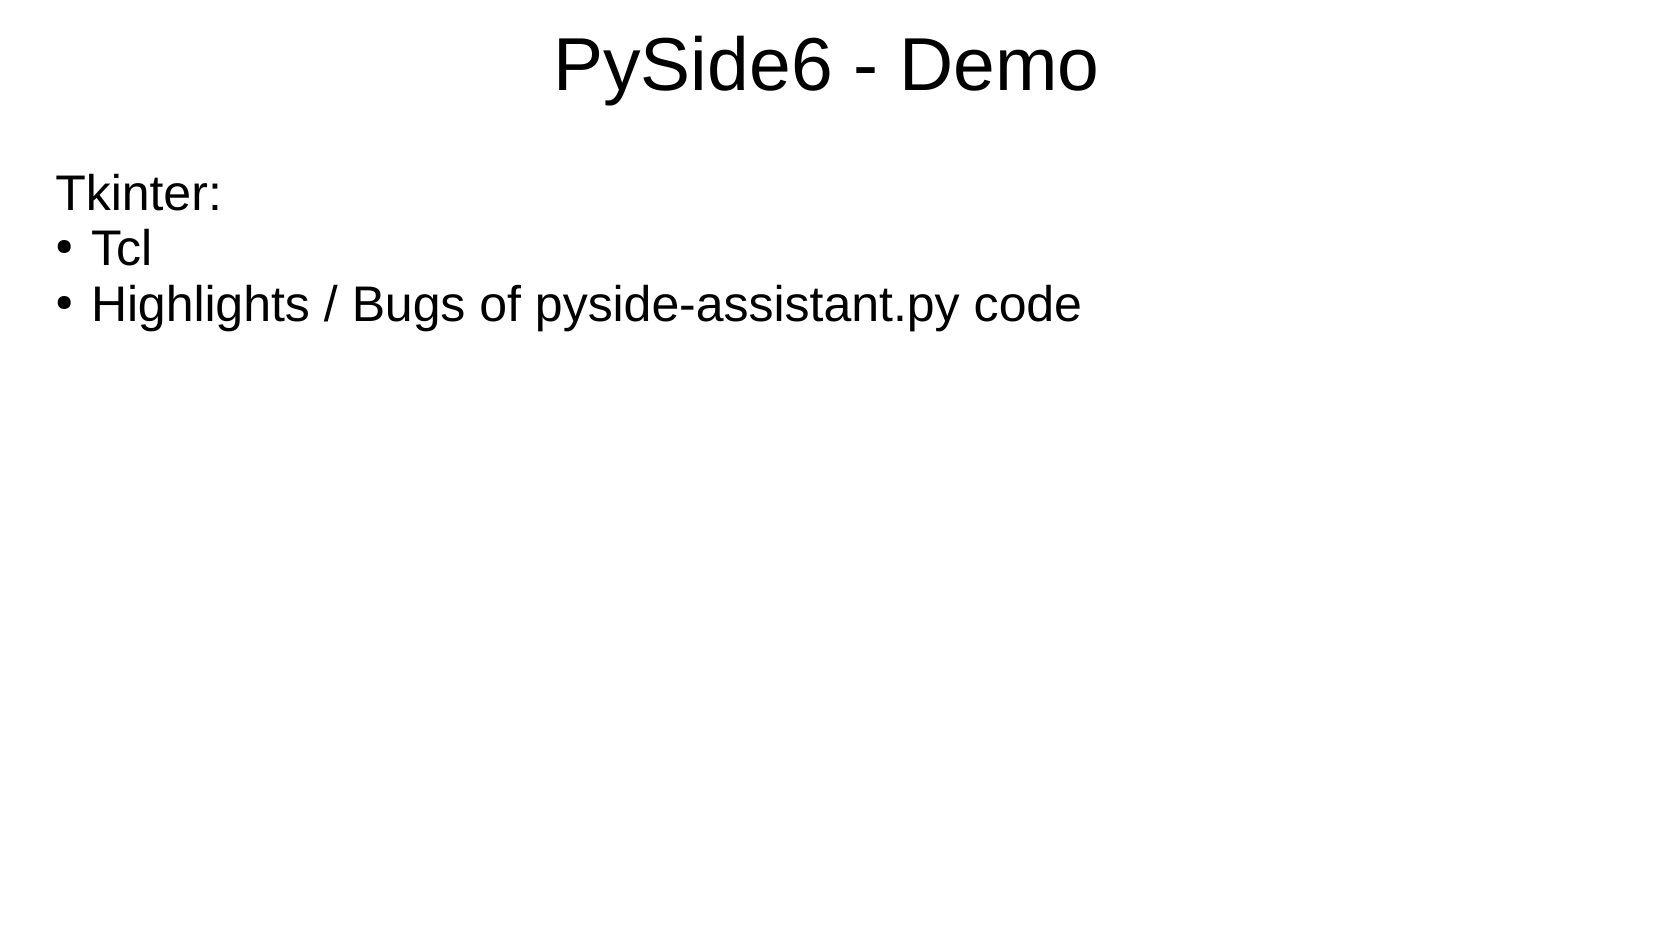

# PySide6 - Demo
Tkinter:
Tcl
Highlights / Bugs of pyside-assistant.py code